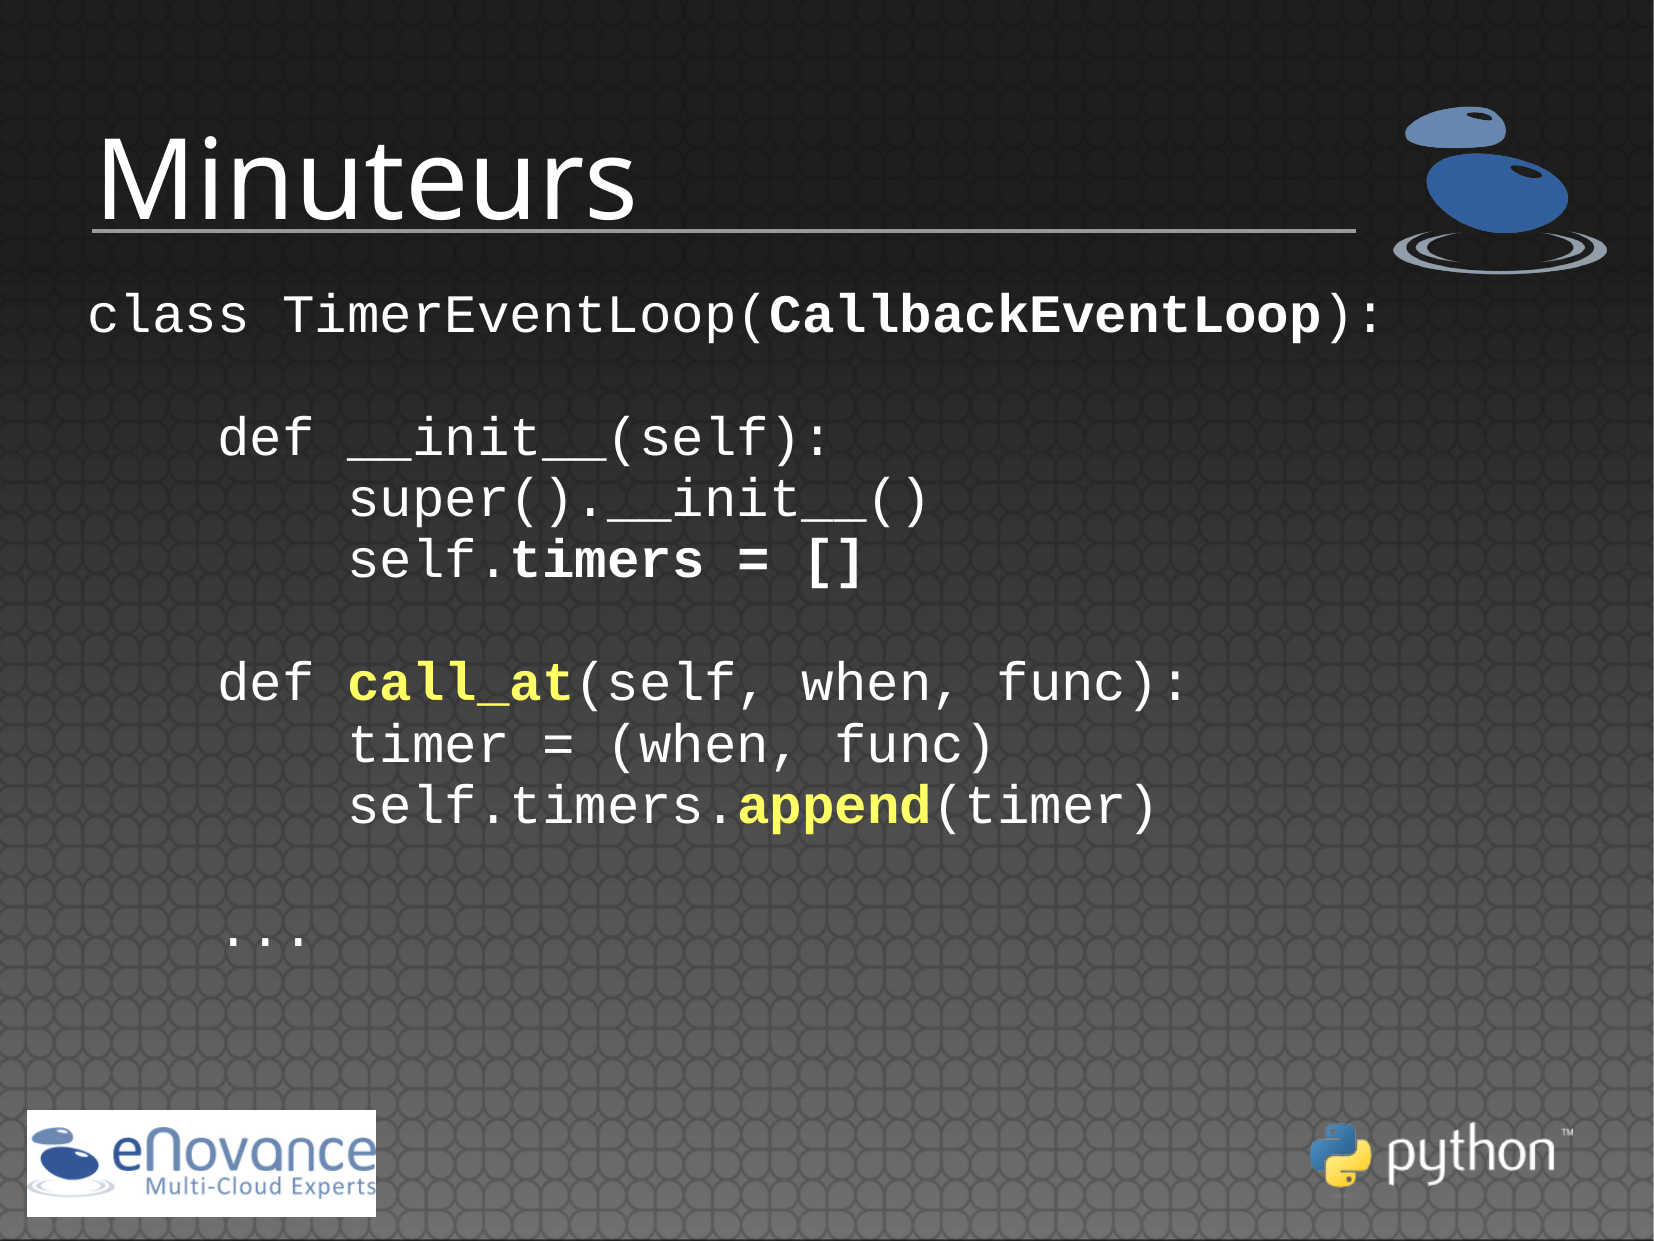

# Minuteurs
class TimerEventLoop(CallbackEventLoop):
 def __init__(self):
 super().__init__()
 self.timers = []
 def call_at(self, when, func):
 timer = (when, func)
 self.timers.append(timer)
 ...